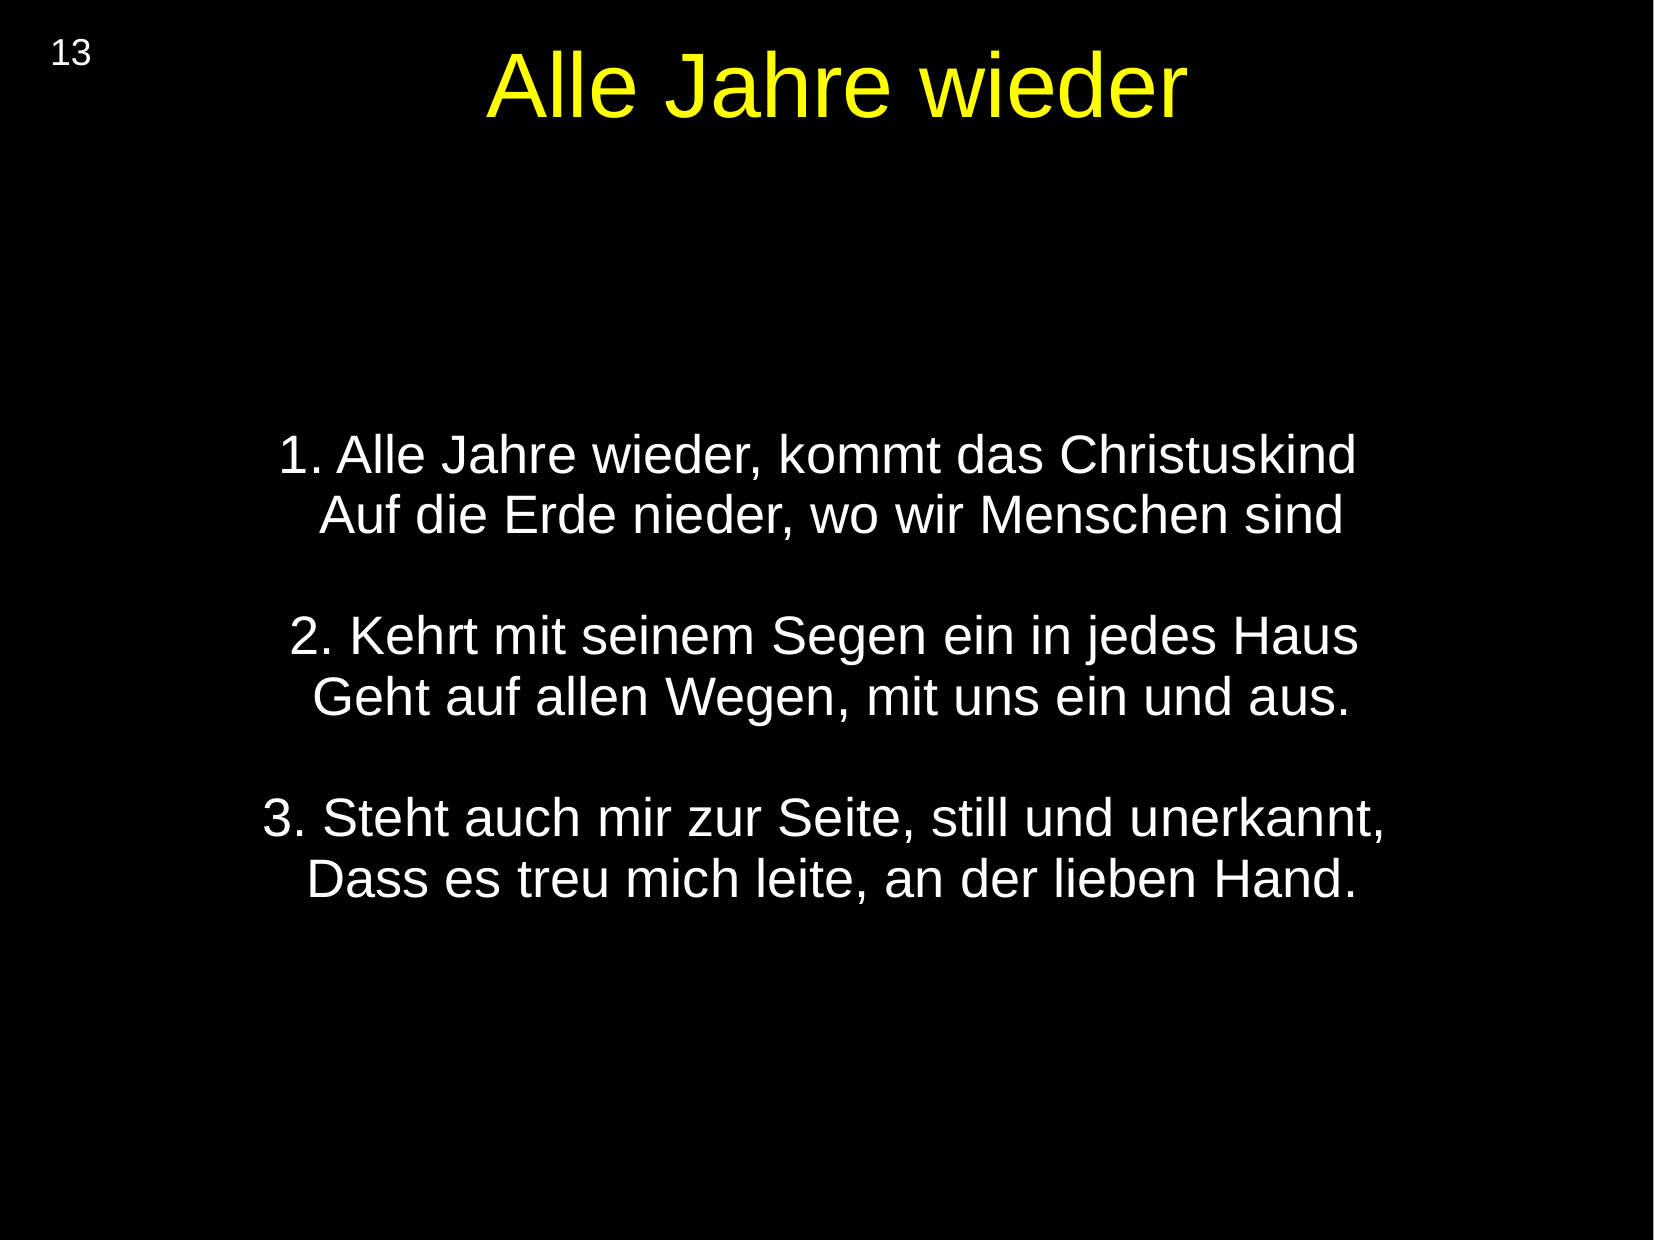

# Alle Jahre wieder
13
1. Alle Jahre wieder, kommt das Christuskind
Auf die Erde nieder, wo wir Menschen sind
2. Kehrt mit seinem Segen ein in jedes Haus
Geht auf allen Wegen, mit uns ein und aus.
3. Steht auch mir zur Seite, still und unerkannt,
Dass es treu mich leite, an der lieben Hand.